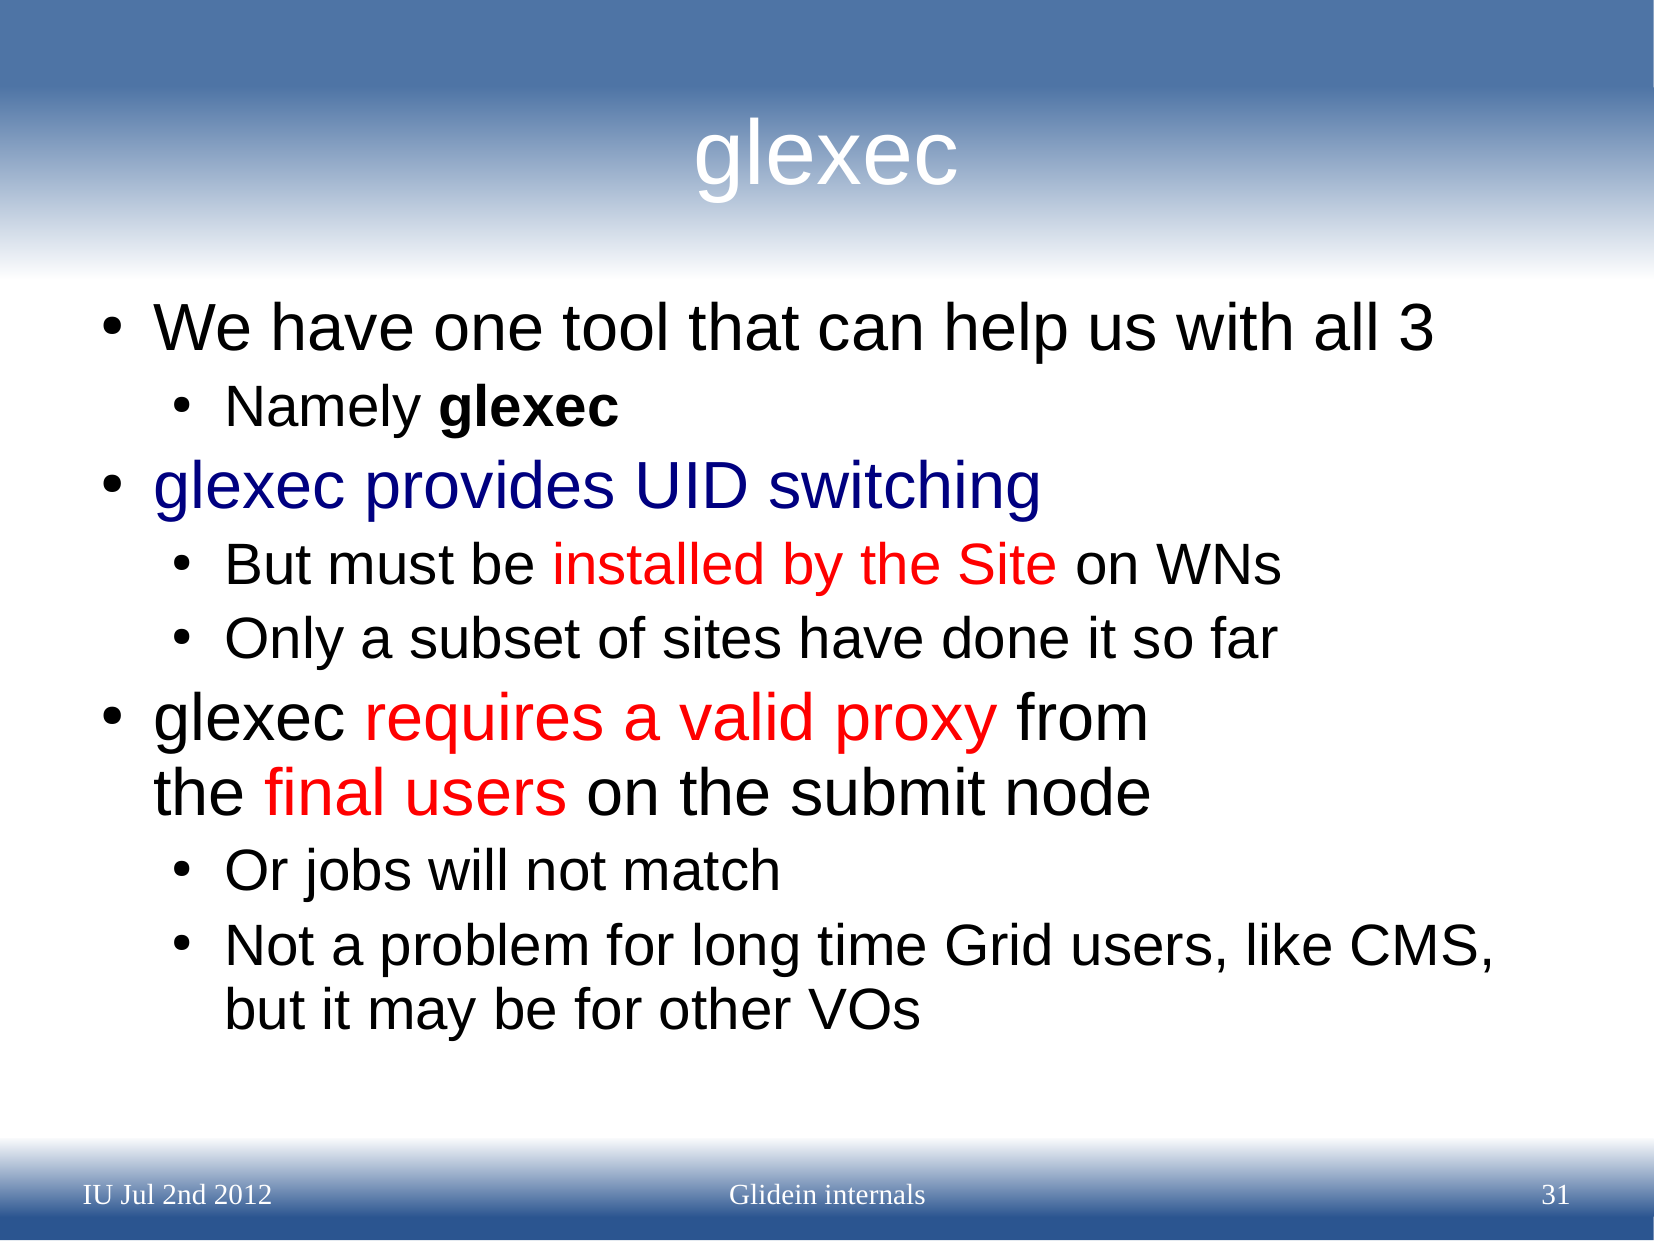

# glexec
We have one tool that can help us with all 3
Namely glexec
glexec provides UID switching
But must be installed by the Site on WNs
Only a subset of sites have done it so far
glexec requires a valid proxy from the final users on the submit node
Or jobs will not match
Not a problem for long time Grid users, like CMS, but it may be for other VOs
IU Jul 2nd 2012
Glidein internals
31